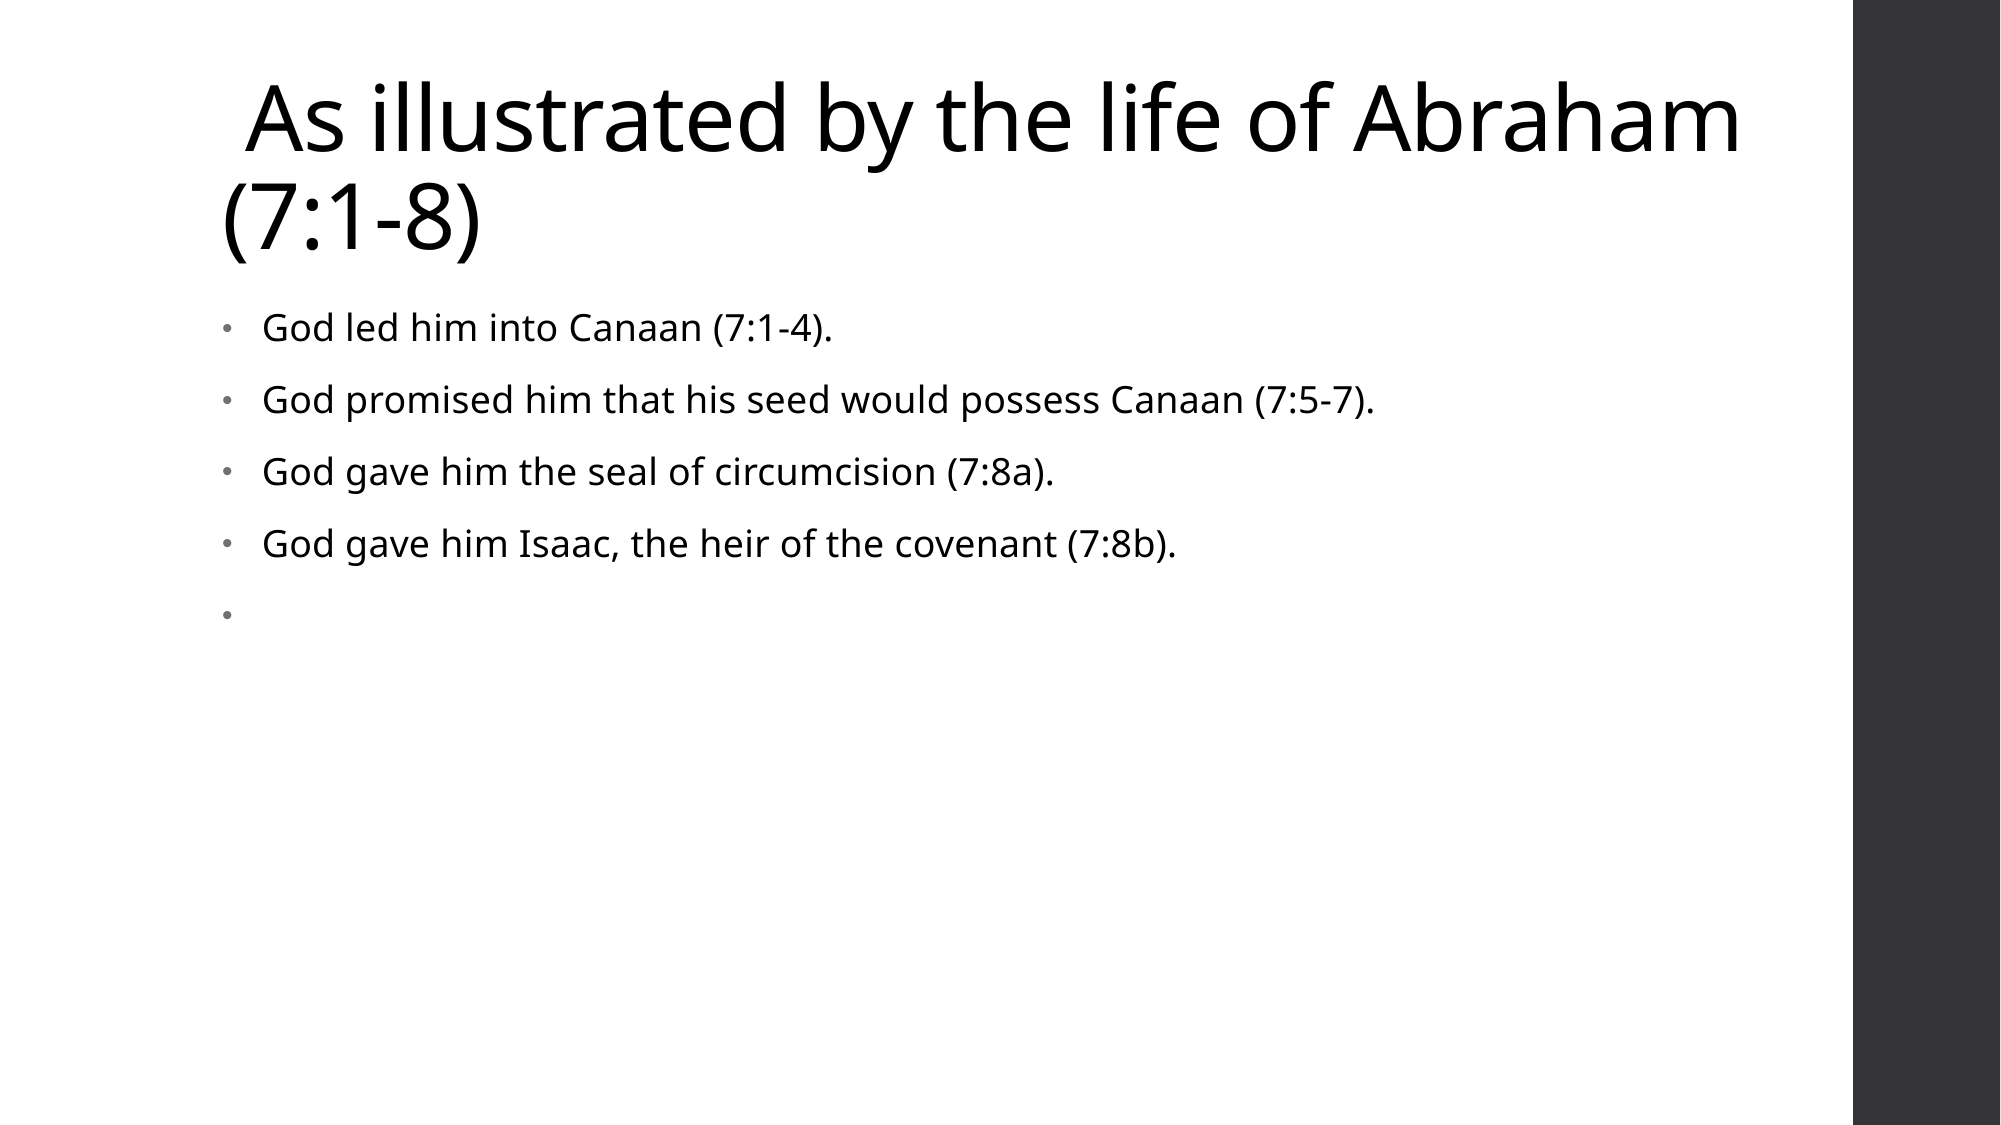

# As illustrated by the life of Abraham (7:1-8)
 God led him into Canaan (7:1-4).
 God promised him that his seed would possess Canaan (7:5-7).
 God gave him the seal of circumcision (7:8a).
 God gave him Isaac, the heir of the covenant (7:8b).